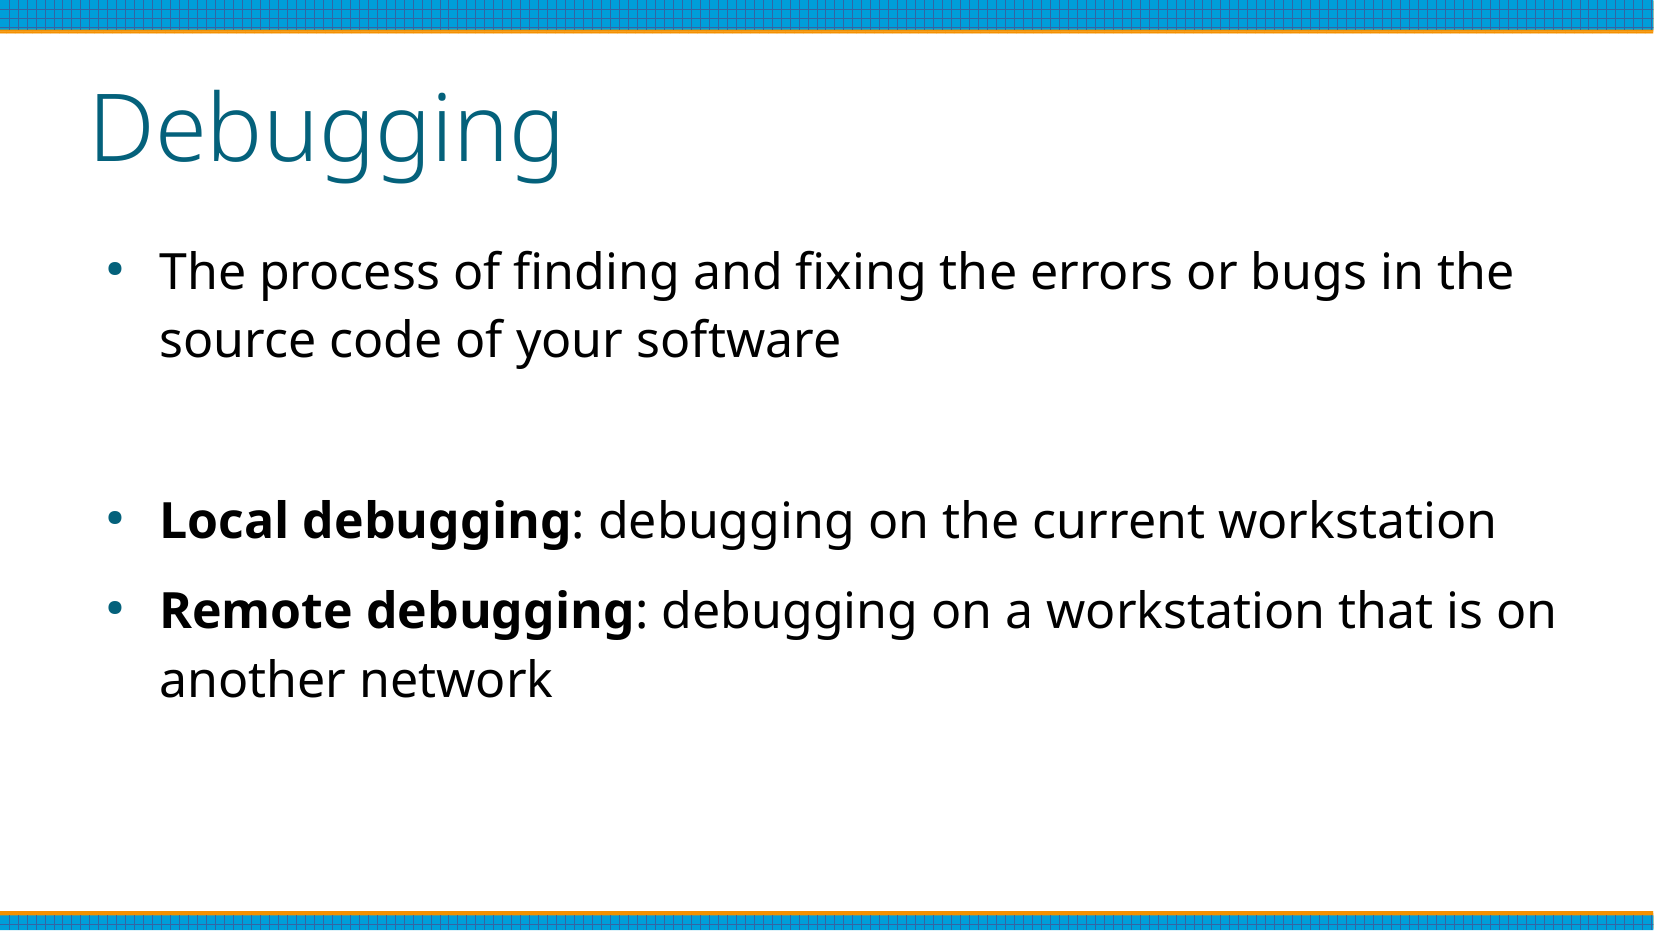

# Debugging
The process of finding and fixing the errors or bugs in the source code of your software
Local debugging: debugging on the current workstation
Remote debugging: debugging on a workstation that is on another network